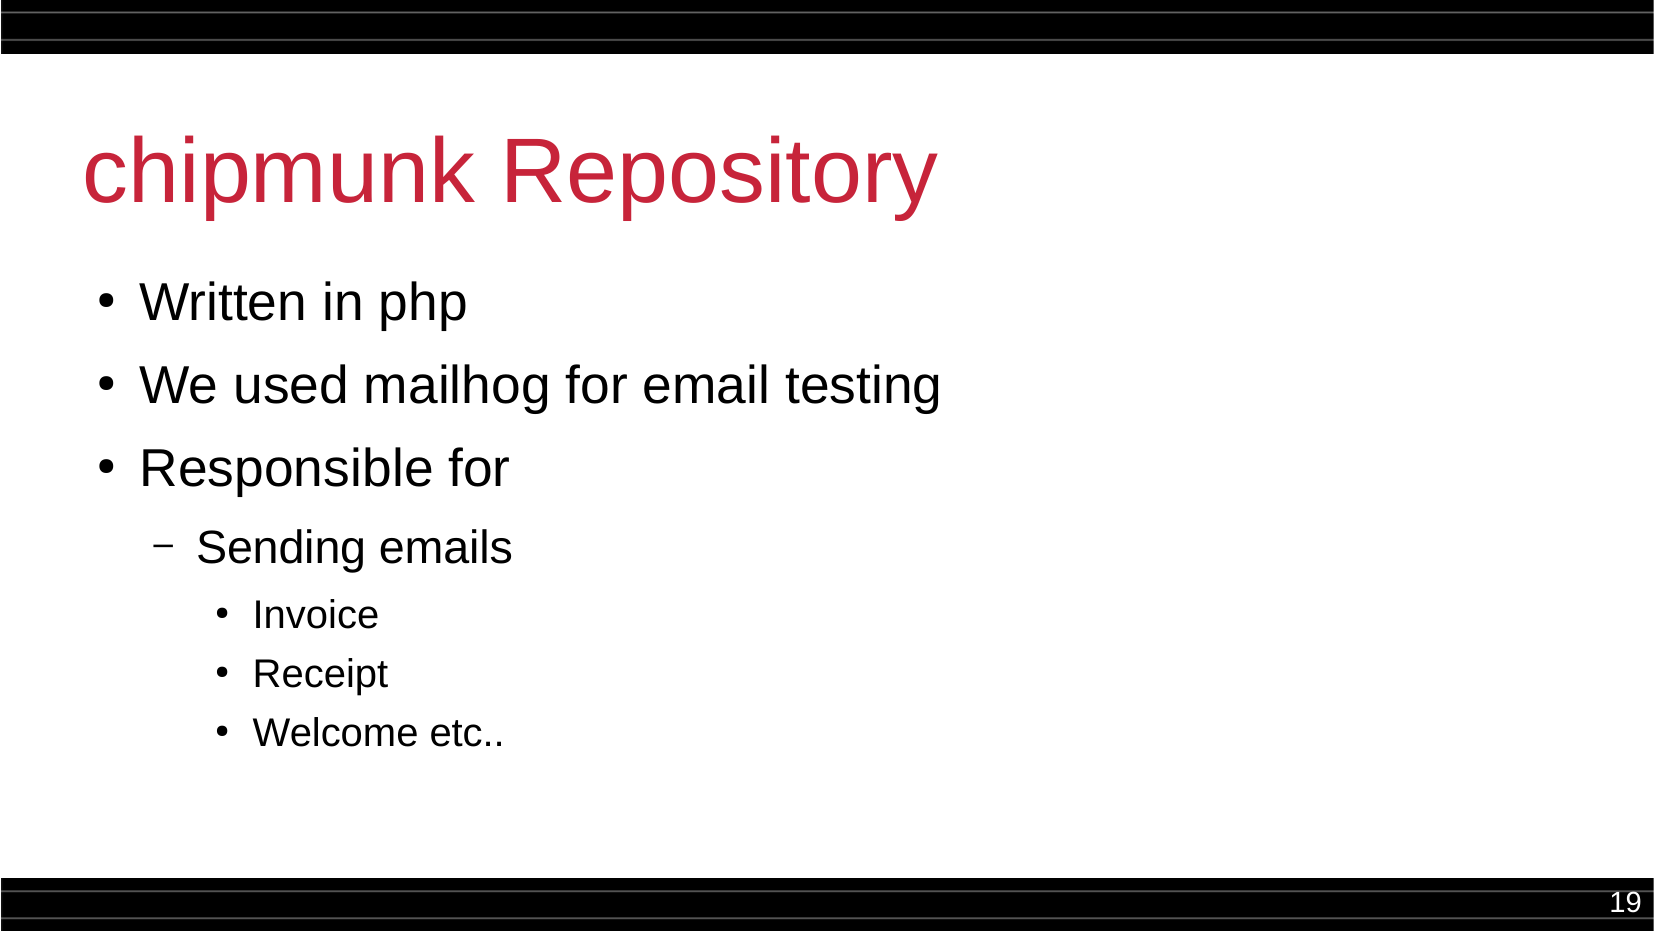

# chipmunk Repository
Written in php
We used mailhog for email testing
Responsible for
Sending emails
Invoice
Receipt
Welcome etc..